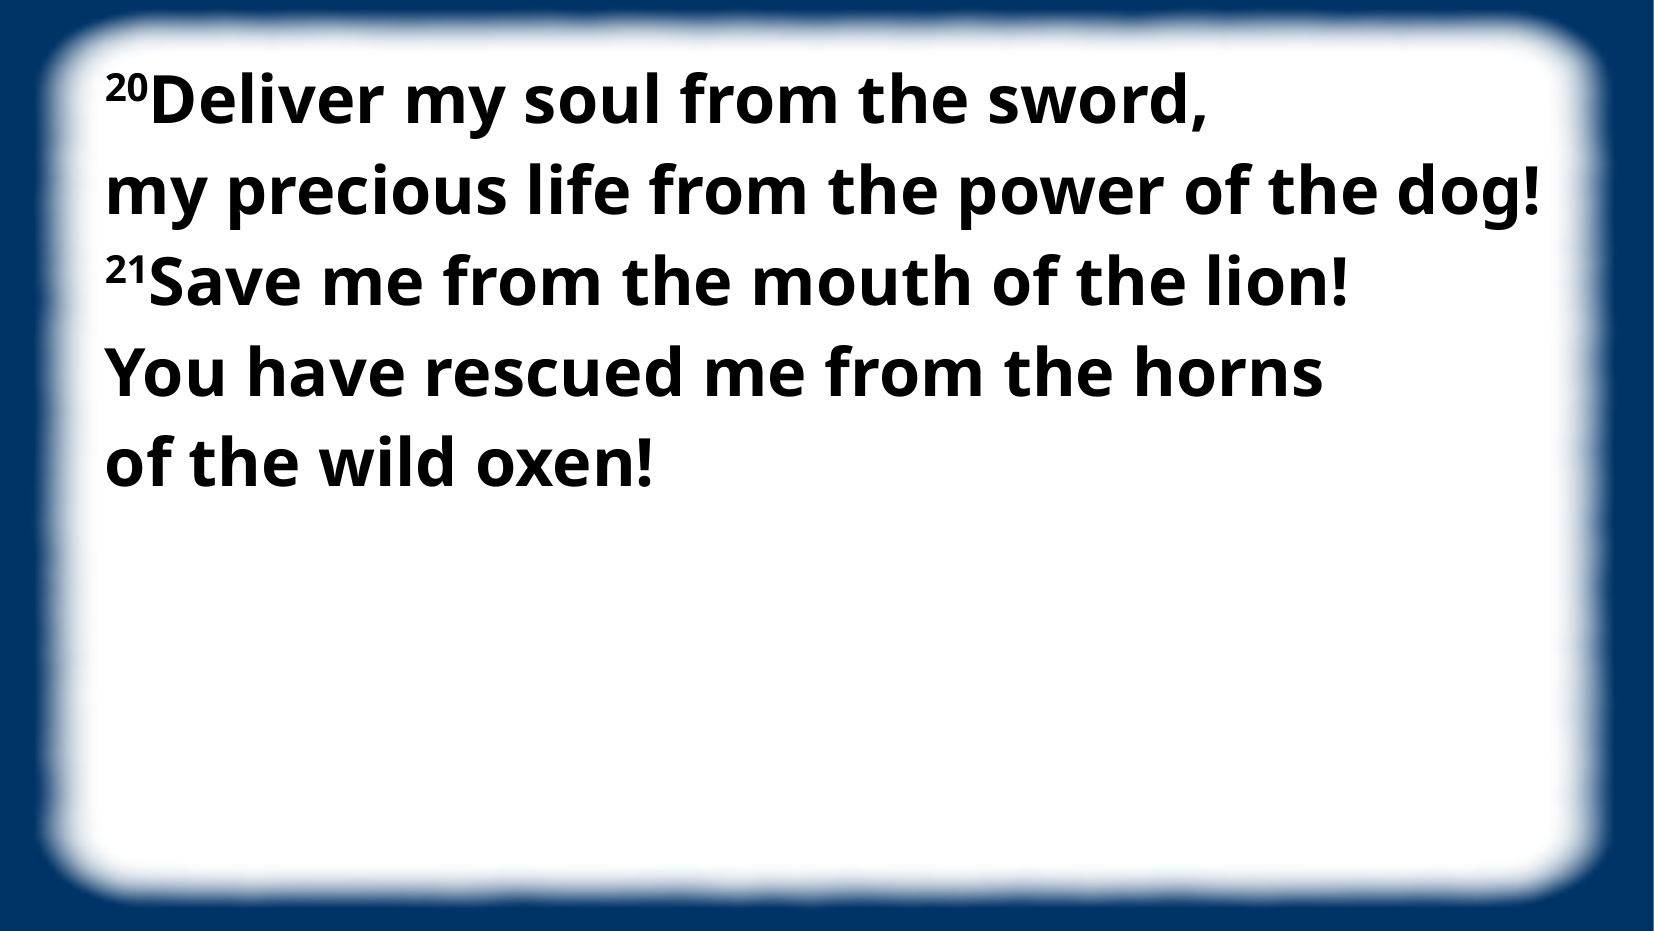

20Deliver my soul from the sword,
my precious life from the power of the dog!
21Save me from the mouth of the lion!
You have rescued me from the horns
of the wild oxen!